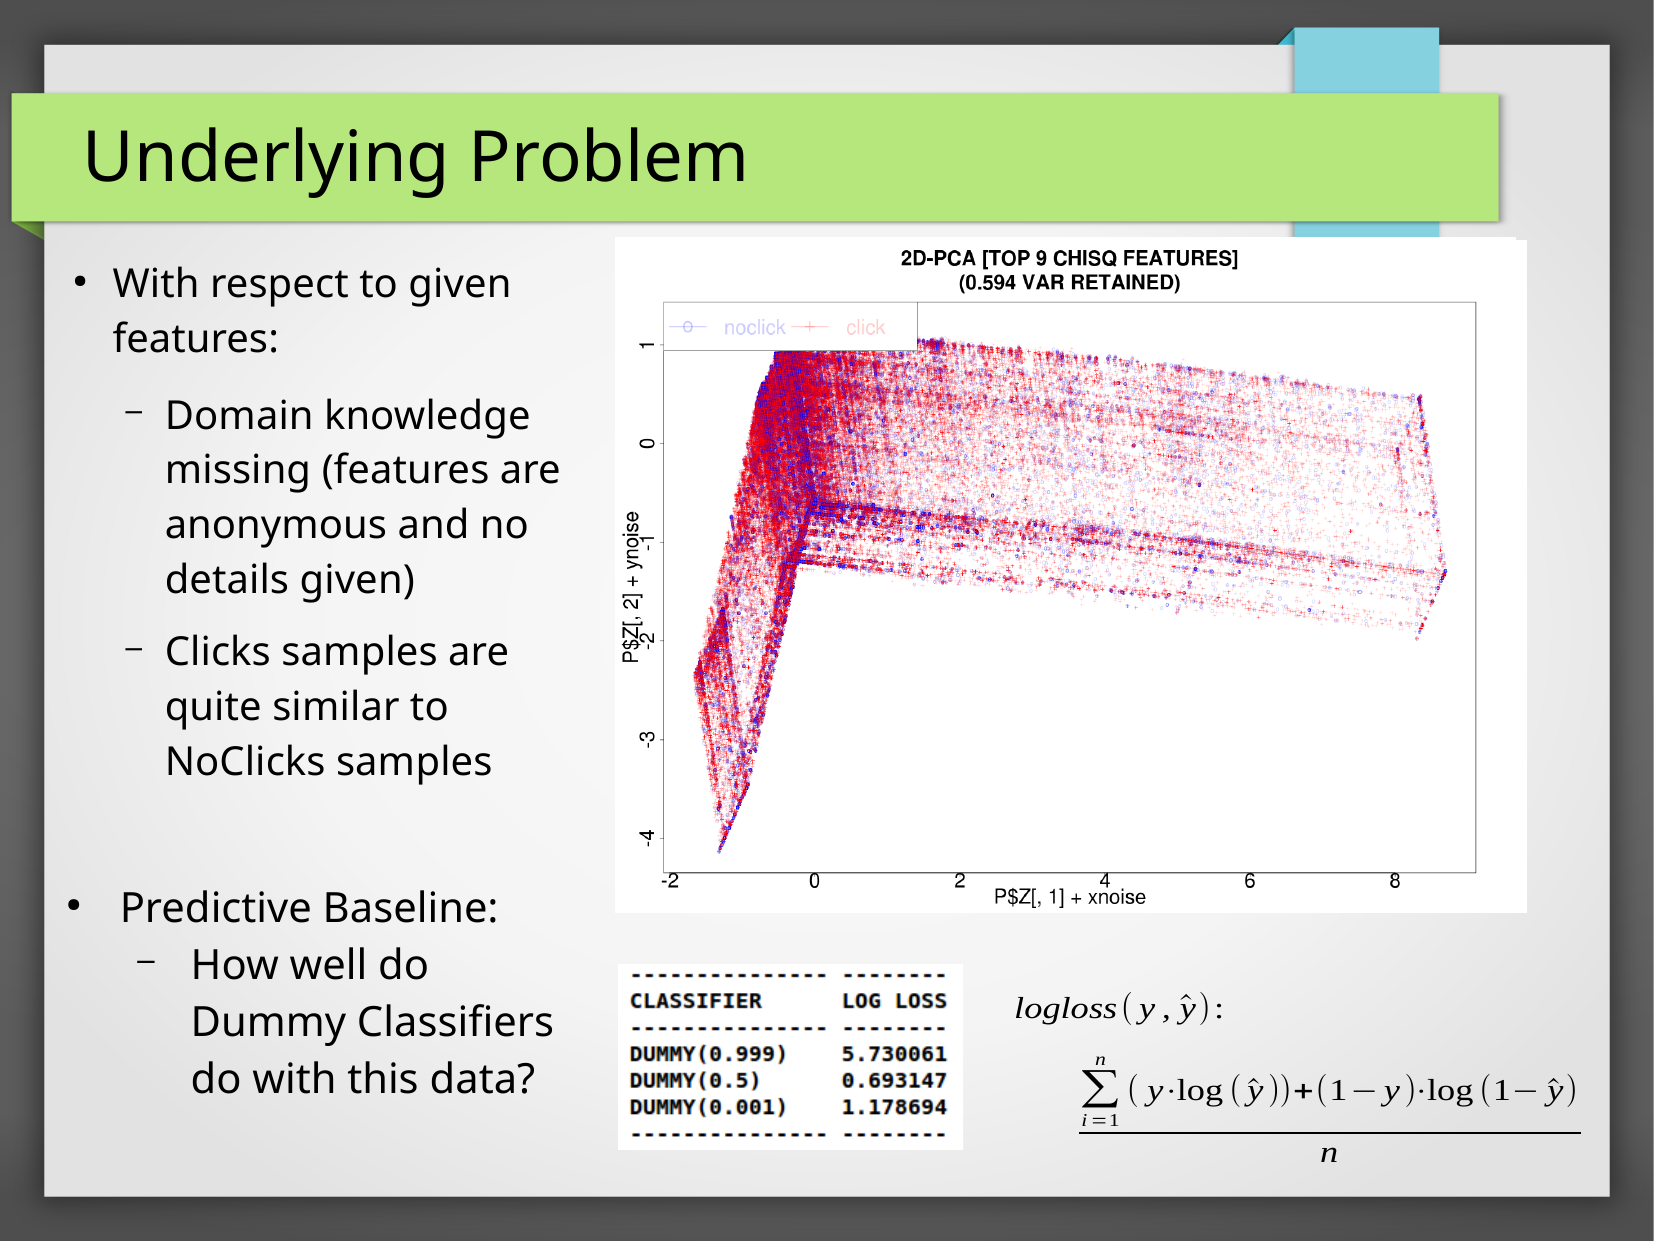

# Underlying Problem
With respect to given features:
Domain knowledge missing (features are anonymous and no details given)
Clicks samples are quite similar to NoClicks samples
Predictive Baseline:
How well do Dummy Classifiers do with this data?